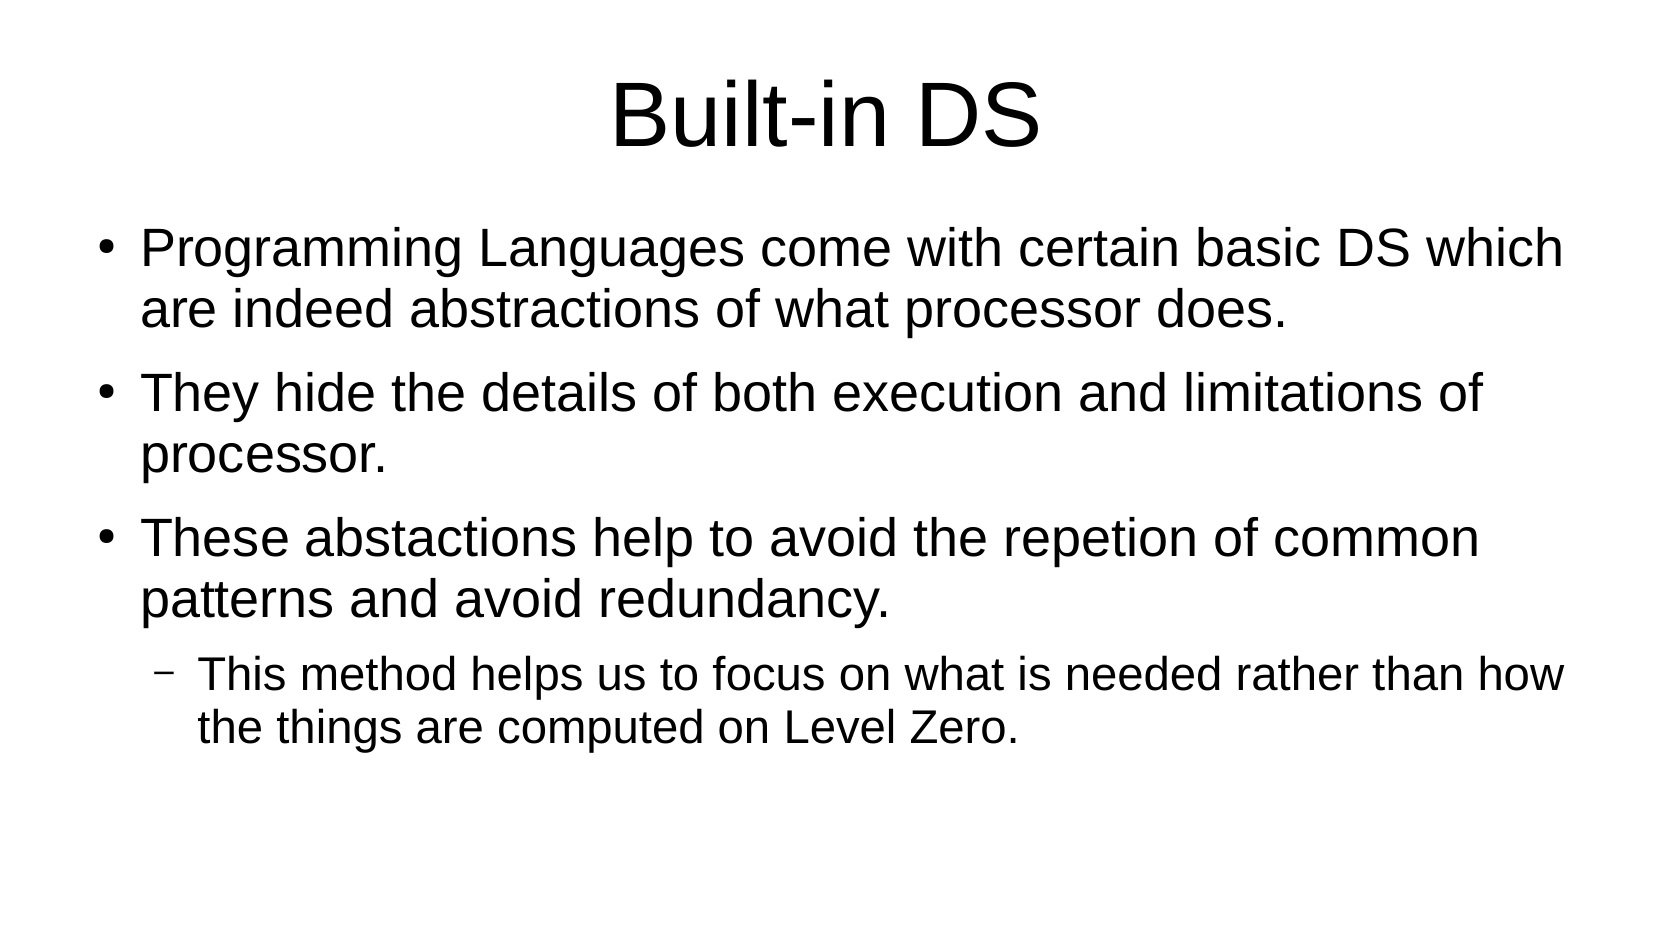

# Built-in DS
Programming Languages come with certain basic DS which are indeed abstractions of what processor does.
They hide the details of both execution and limitations of processor.
These abstactions help to avoid the repetion of common patterns and avoid redundancy.
This method helps us to focus on what is needed rather than how the things are computed on Level Zero.